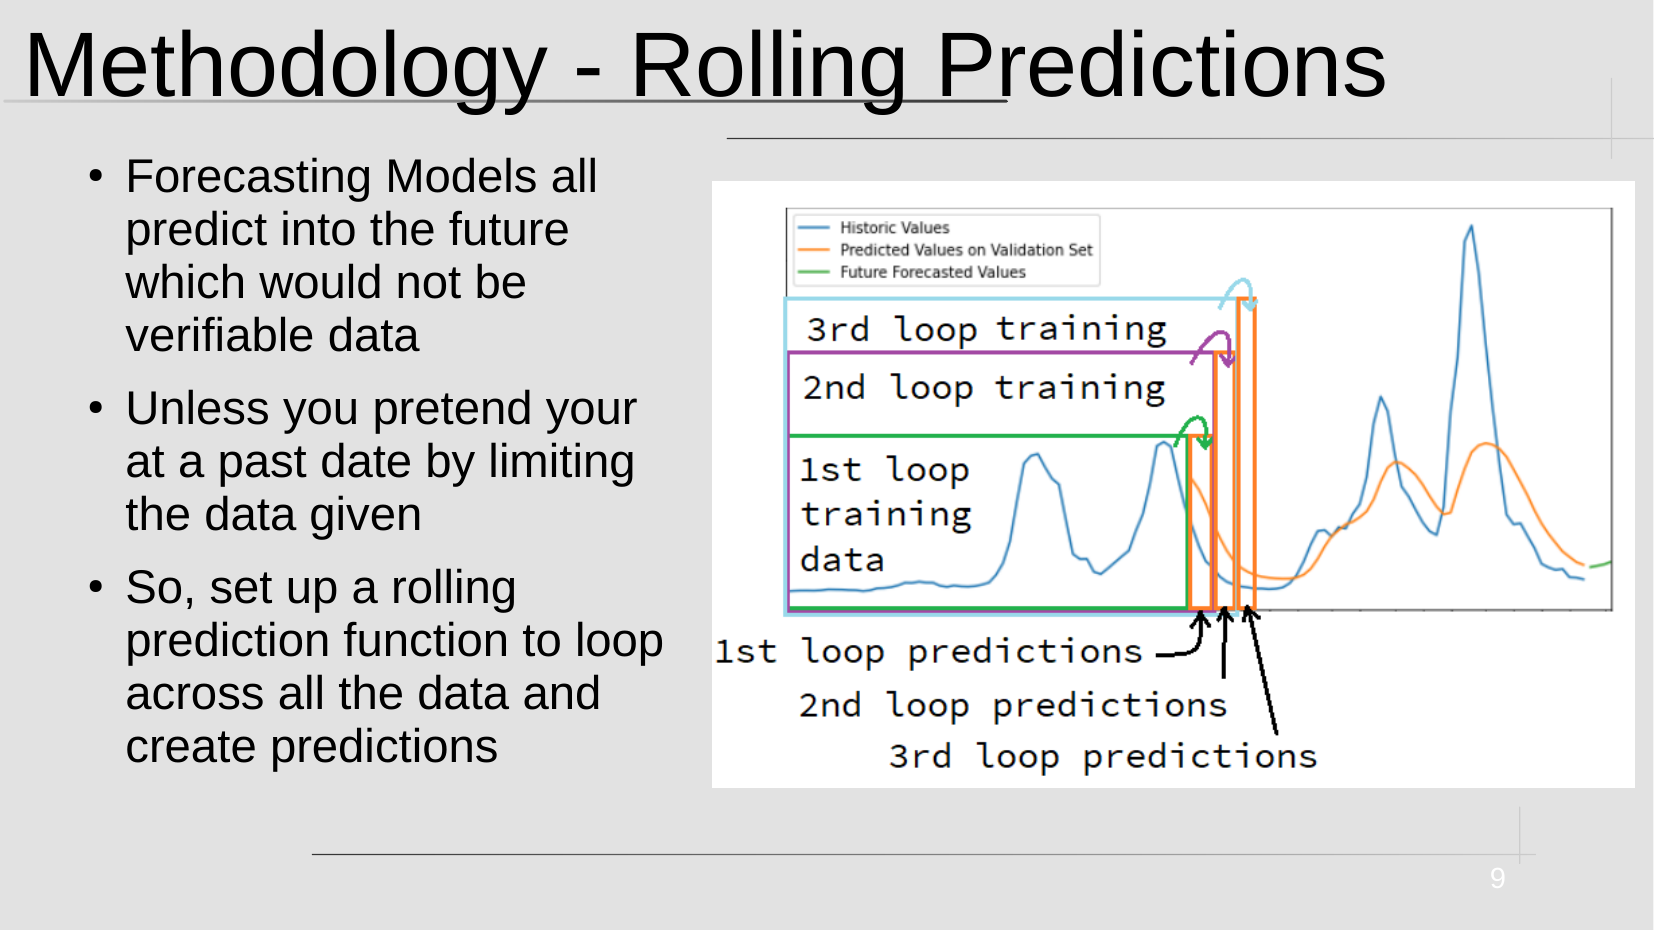

# Methodology - Rolling Predictions
Forecasting Models all predict into the future which would not be verifiable data
Unless you pretend your at a past date by limiting the data given
So, set up a rolling prediction function to loop across all the data and create predictions
9